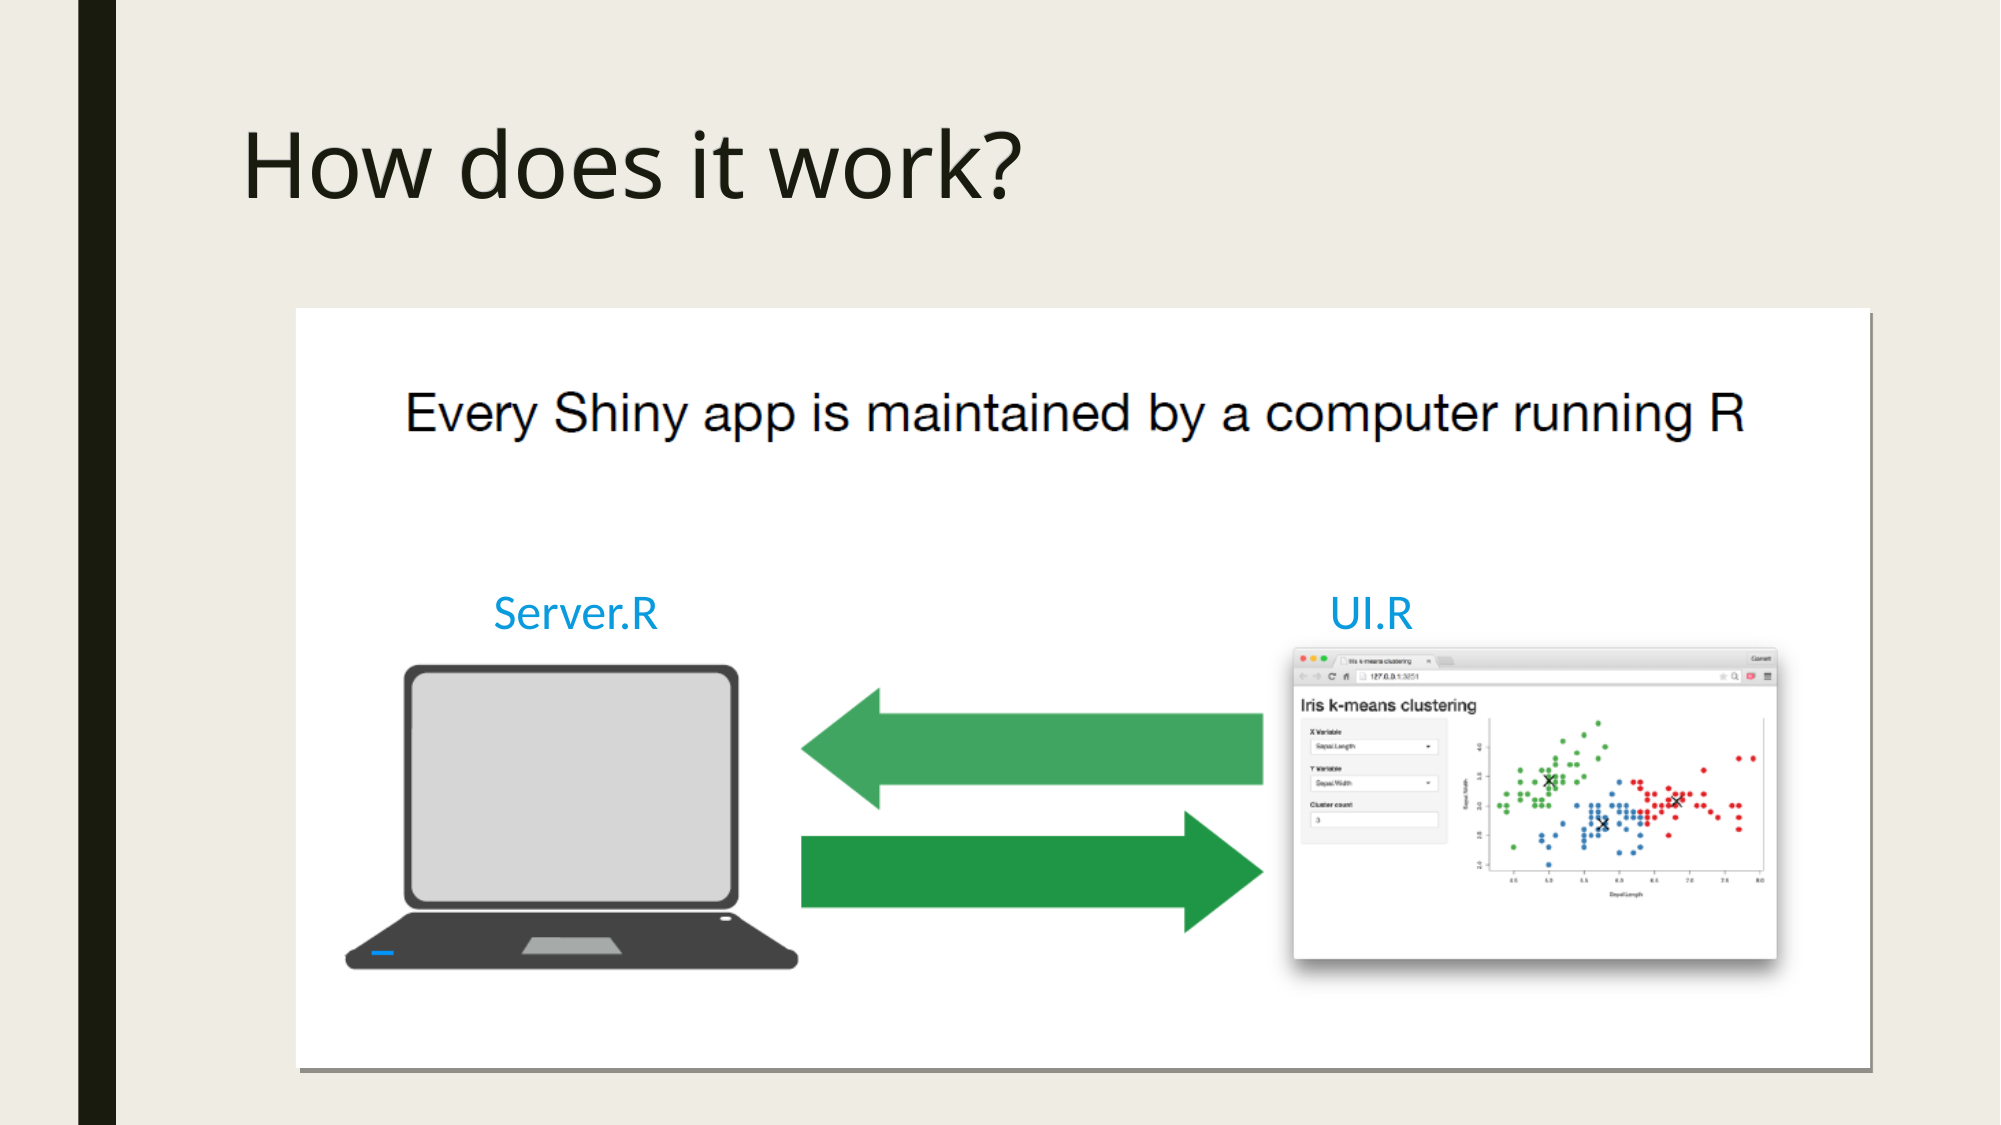

# How does it work?
Server.R
UI.R